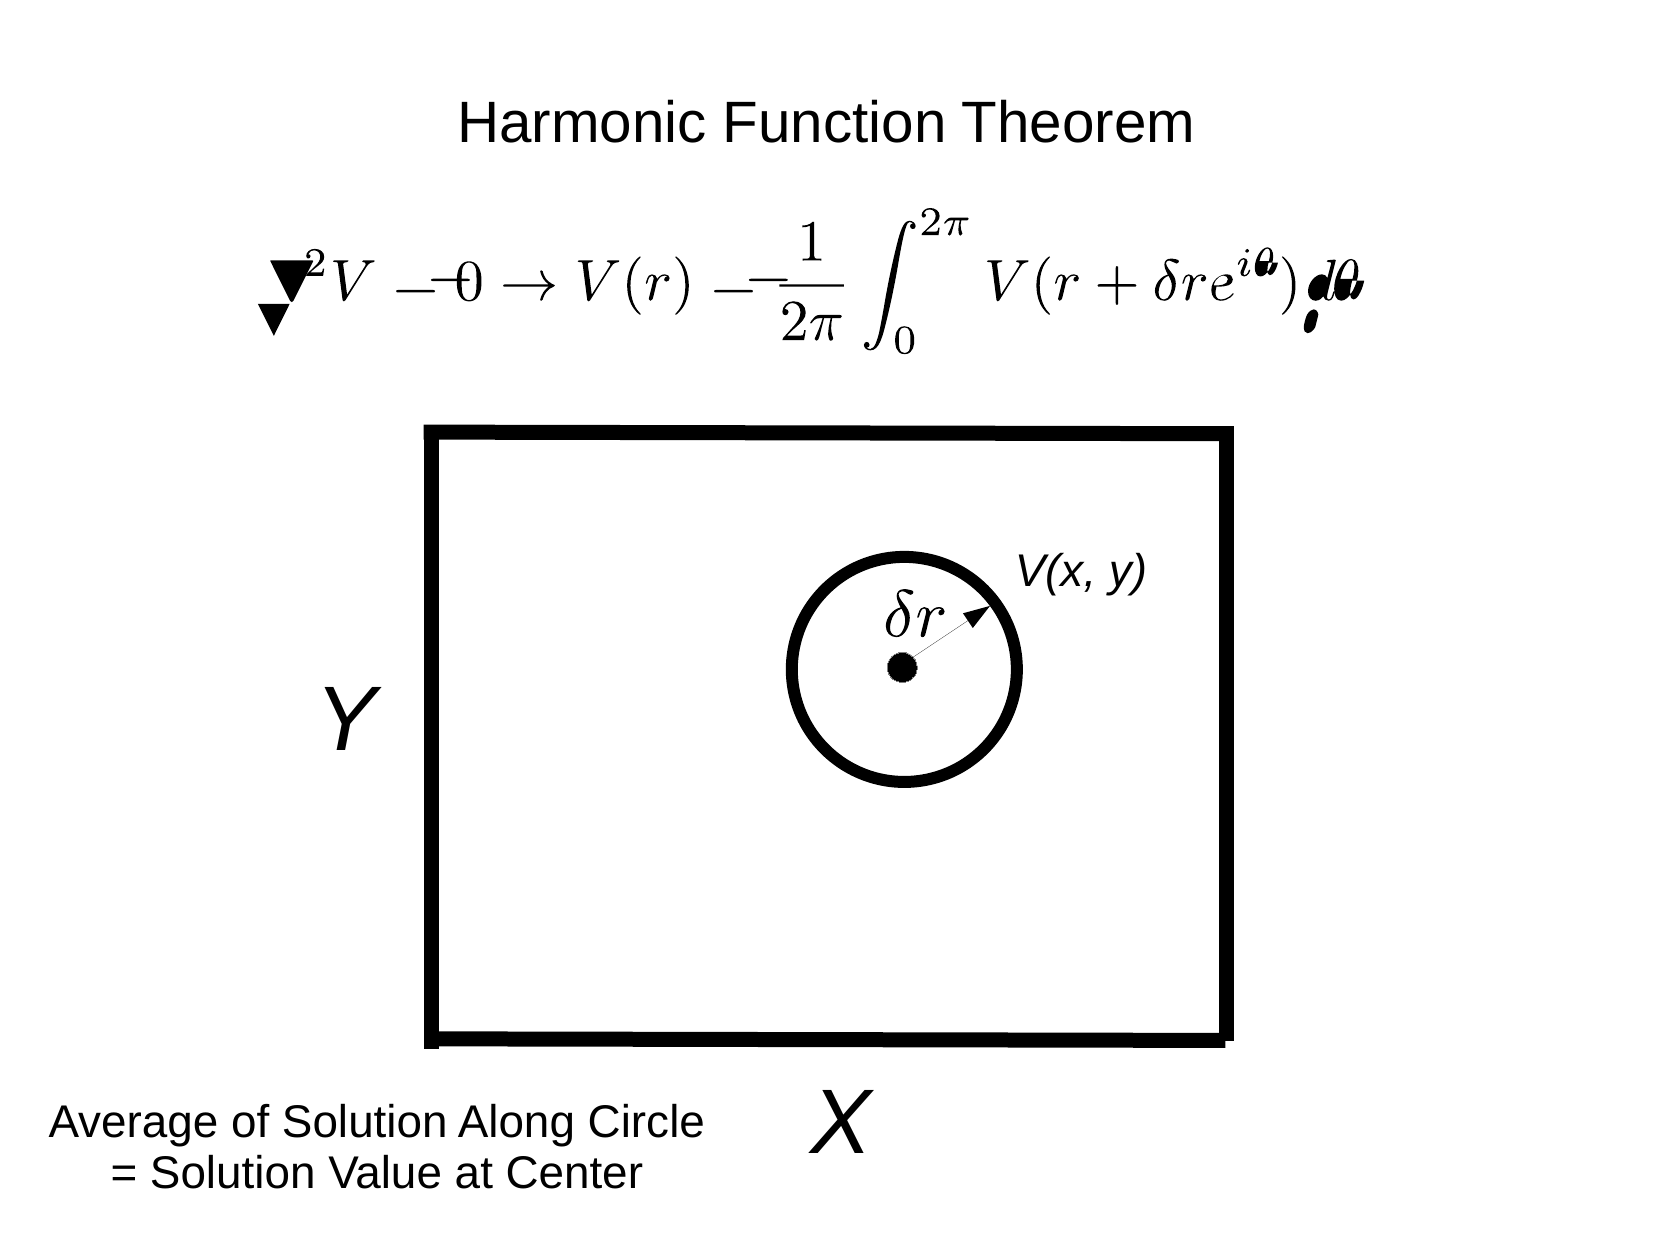

# Harmonic Function Theorem
V(x, y)
Y
X
Average of Solution Along Circle = Solution Value at Center